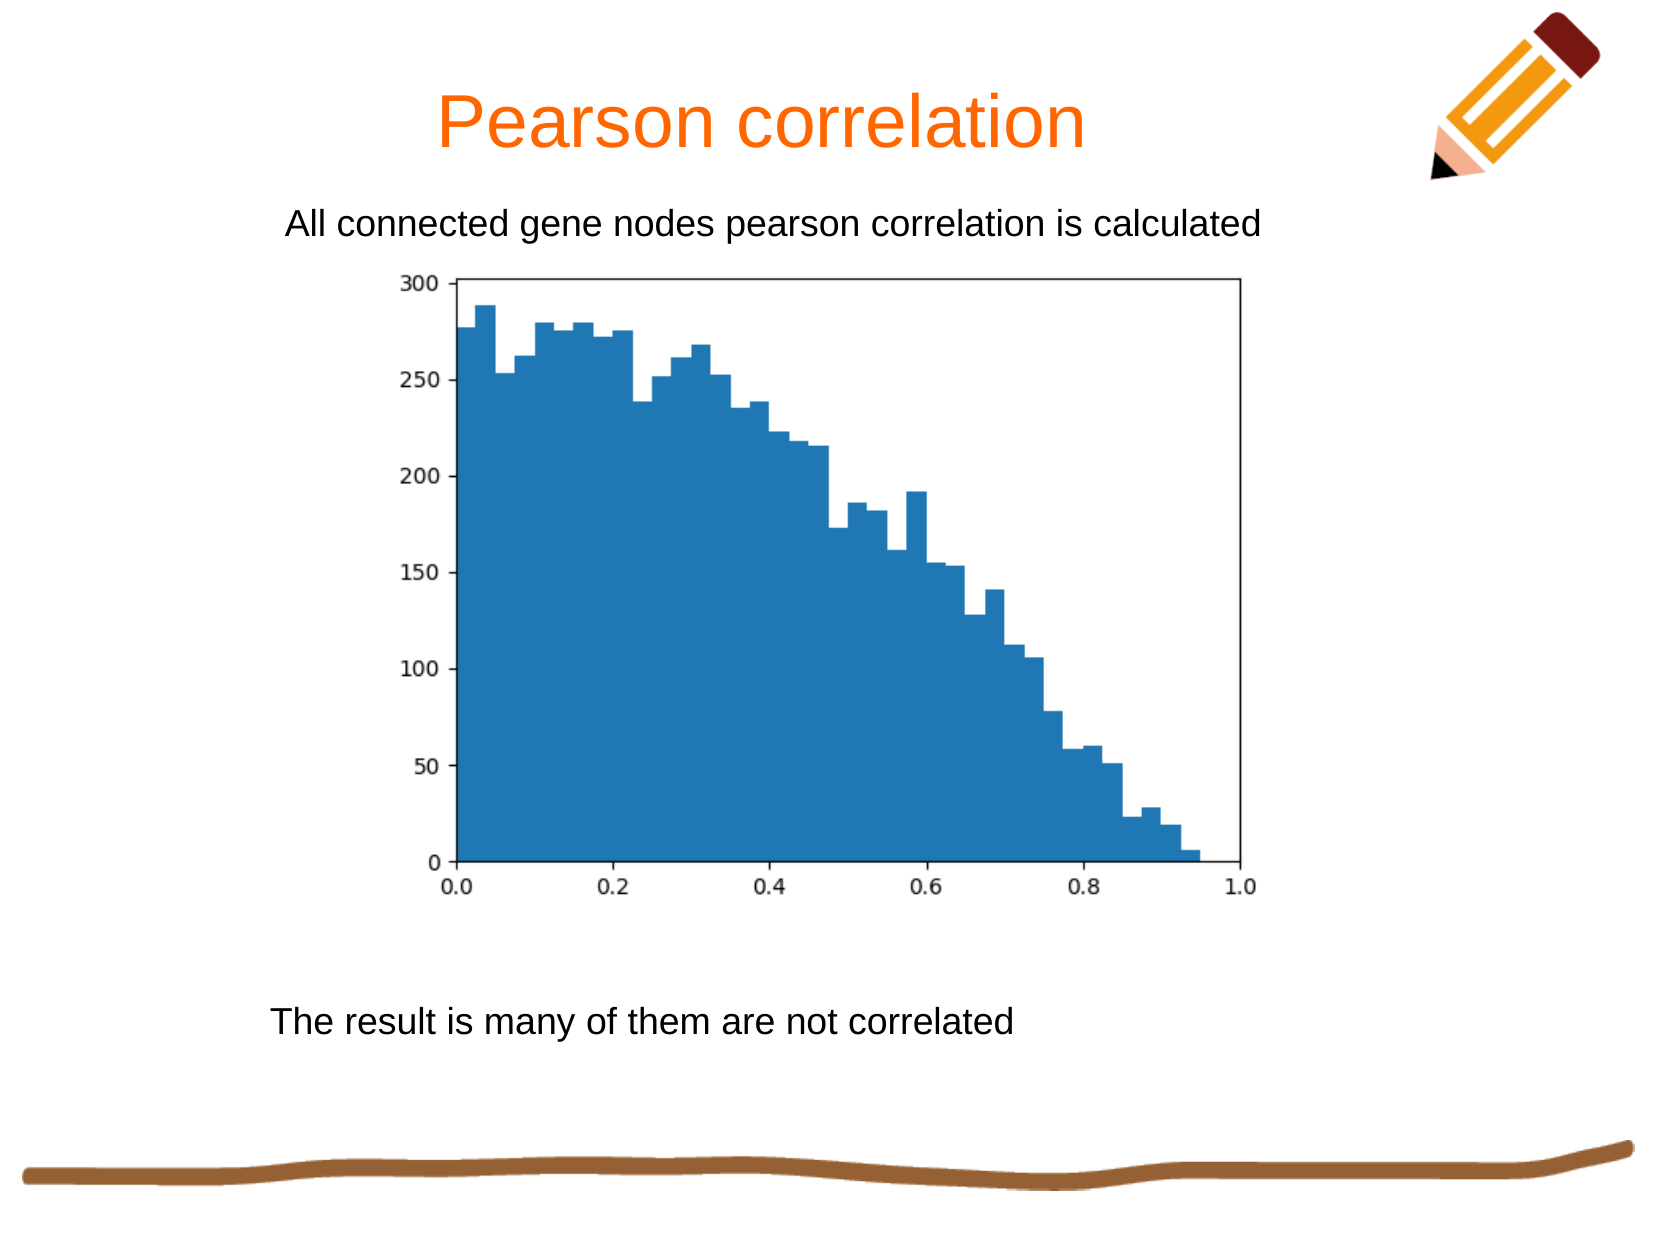

# Pearson correlation
All connected gene nodes pearson correlation is calculated
The result is many of them are not correlated